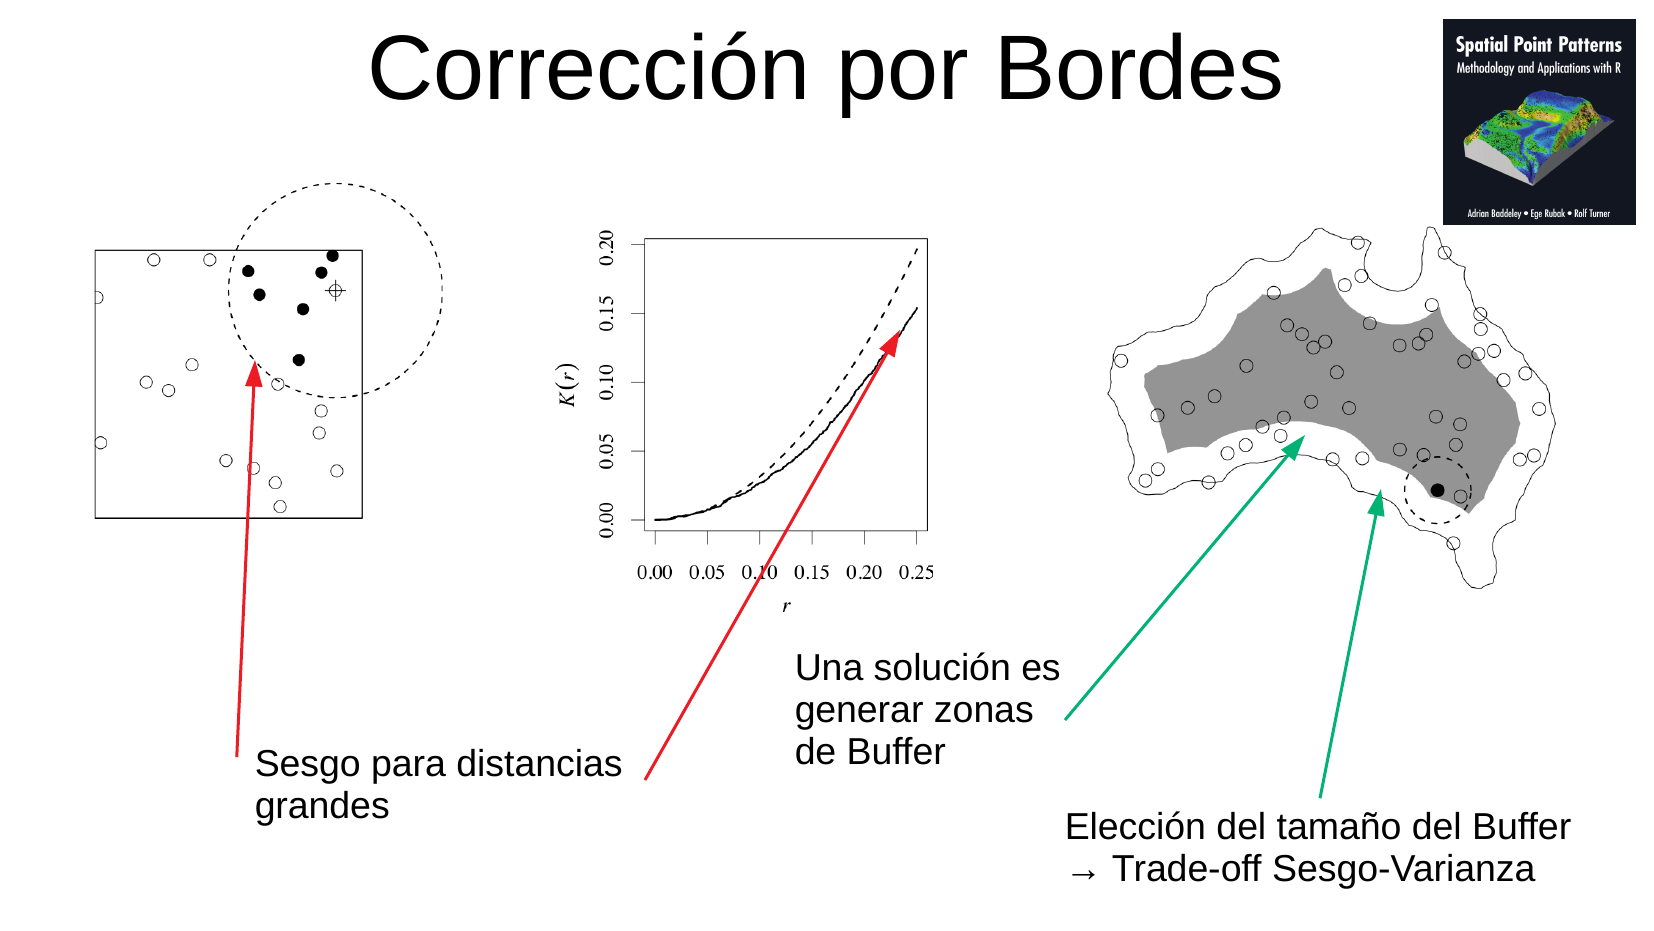

# Corrección por Bordes
Una solución es generar zonas de Buffer
Sesgo para distancias grandes
Elección del tamaño del Buffer → Trade-off Sesgo-Varianza